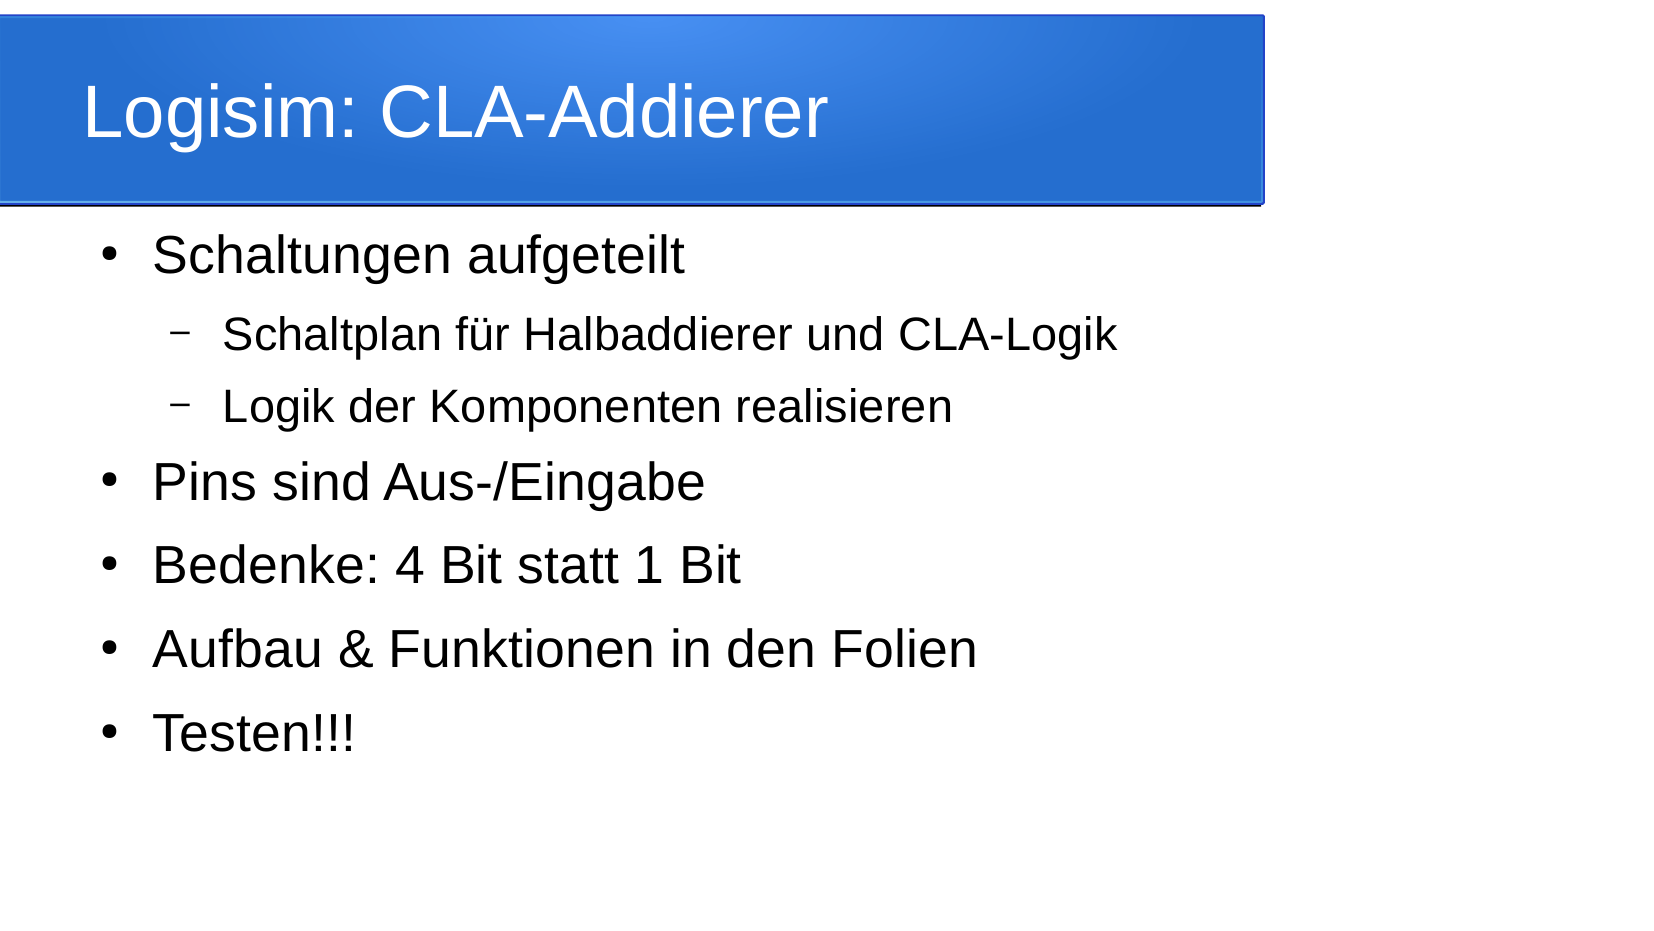

# Logisim: CLA-Addierer
Schaltungen aufgeteilt
Schaltplan für Halbaddierer und CLA-Logik
Logik der Komponenten realisieren
Pins sind Aus-/Eingabe
Bedenke: 4 Bit statt 1 Bit
Aufbau & Funktionen in den Folien
Testen!!!